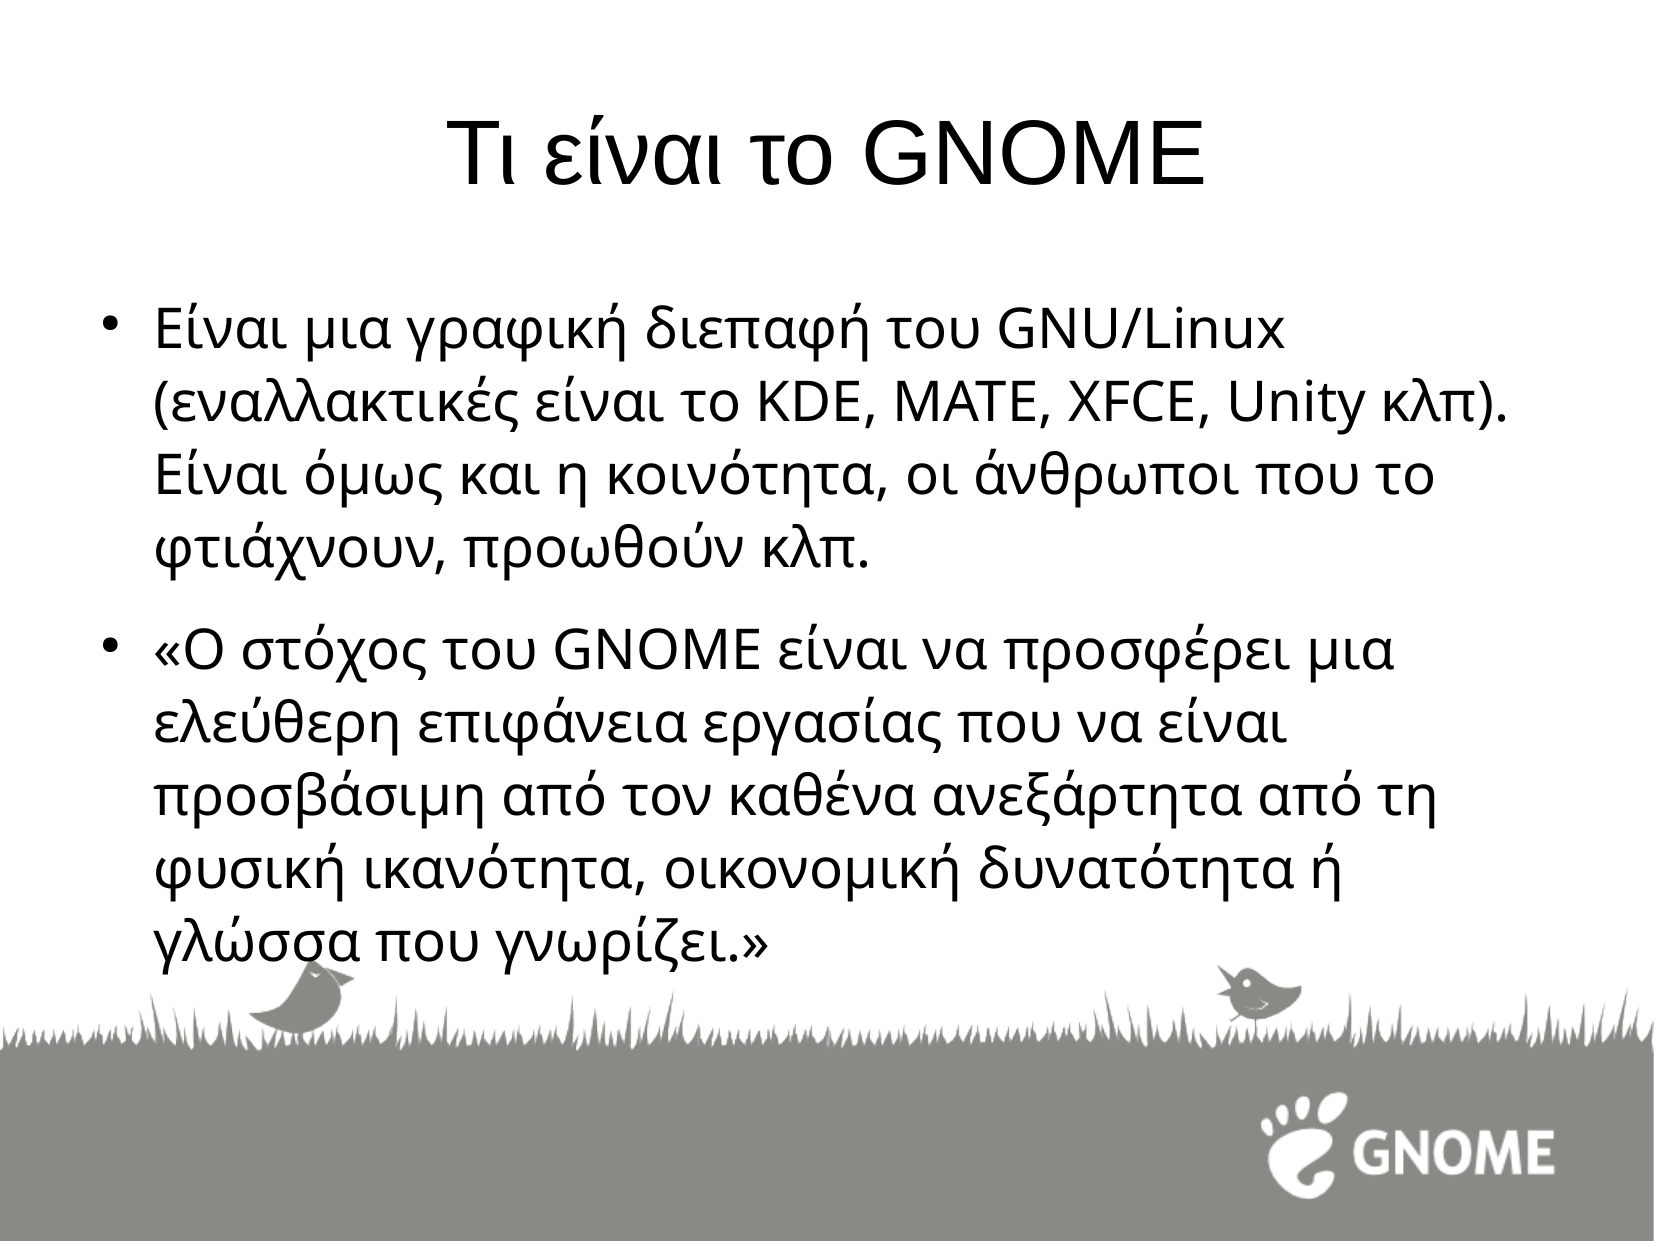

# Τι είναι το GNOME
Είναι μια γραφική διεπαφή του GNU/Linux (εναλλακτικές είναι το KDE, MATE, XFCE, Unity κλπ). Είναι όμως και η κοινότητα, οι άνθρωποι που το φτιάχνουν, προωθούν κλπ.
«Ο στόχος του GNOME είναι να προσφέρει μια ελεύθερη επιφάνεια εργασίας που να είναι προσβάσιμη από τον καθένα ανεξάρτητα από τη φυσική ικανότητα, οικονομική δυνατότητα ή γλώσσα που γνωρίζει.»